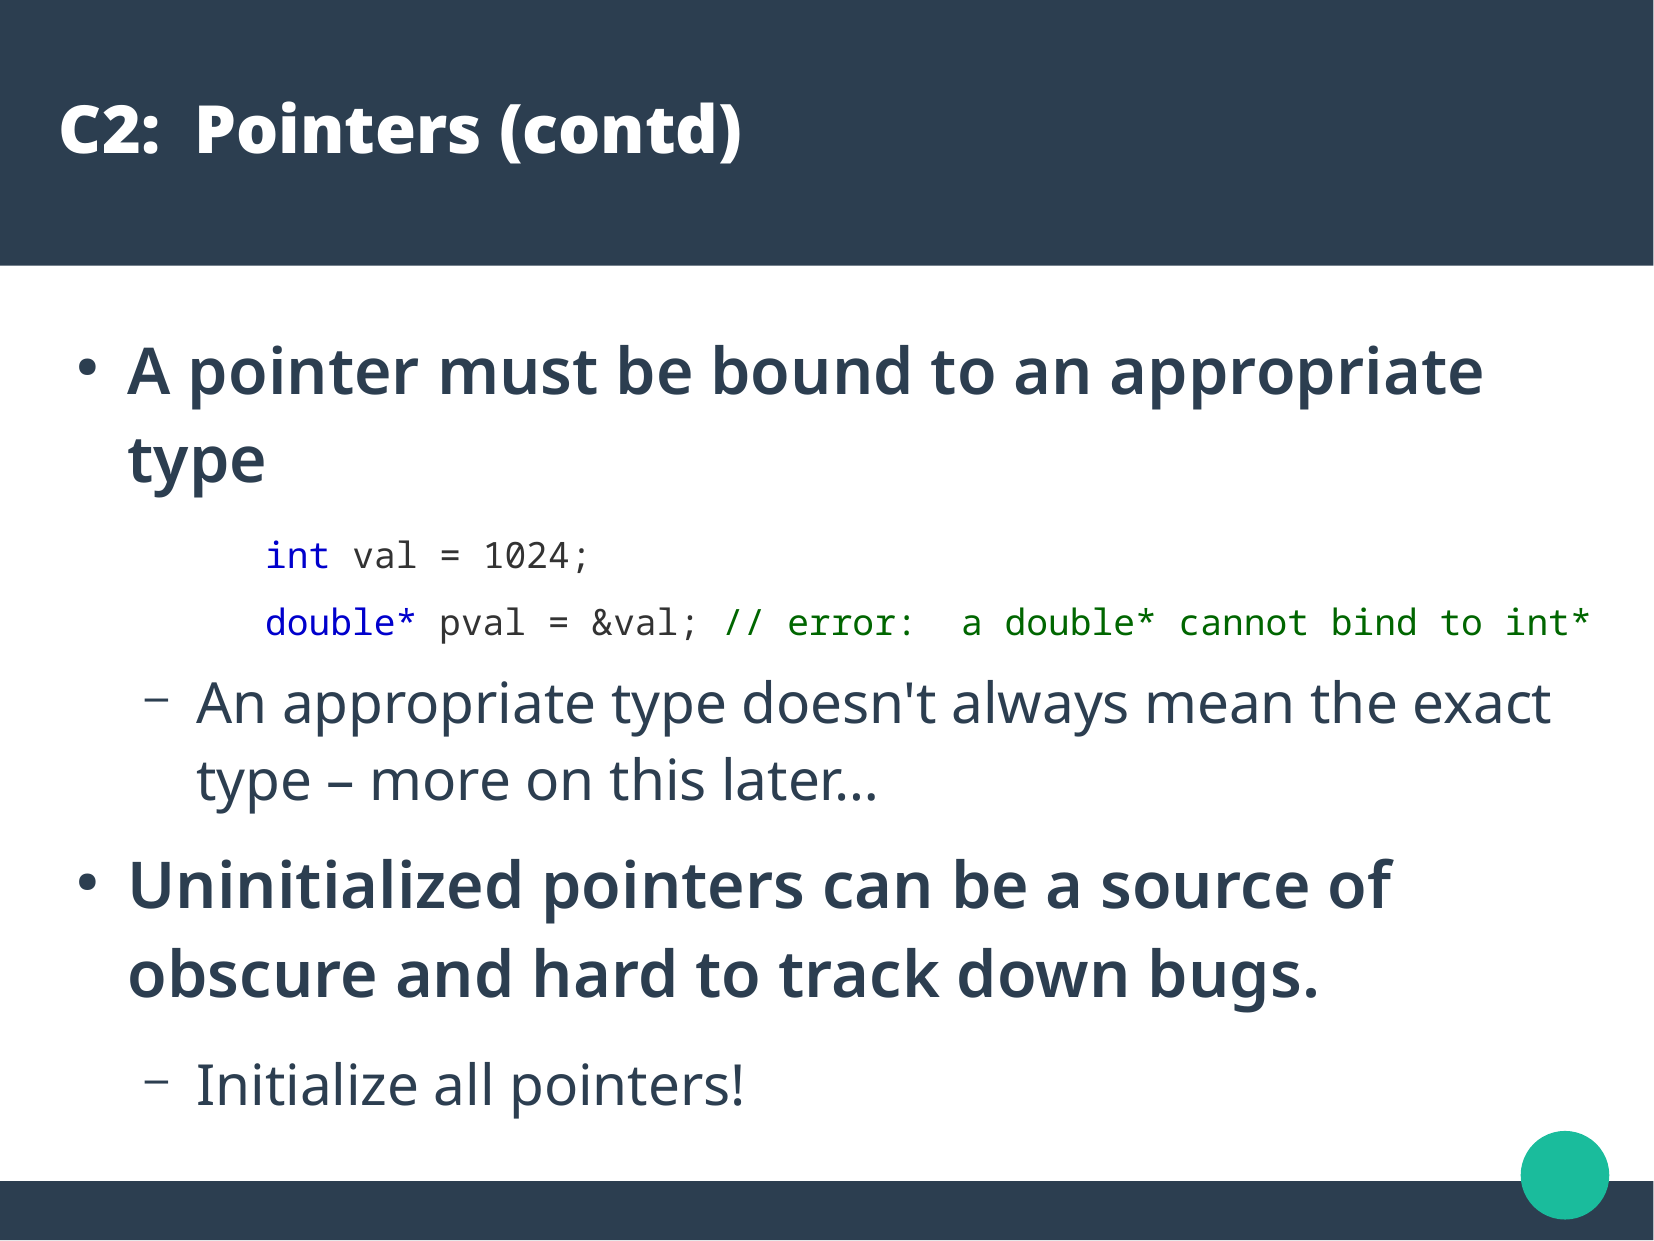

# C2: Pointers (contd)
A pointer must be bound to an appropriate type
int val = 1024;
double* pval = &val; // error: a double* cannot bind to int*
An appropriate type doesn't always mean the exact type – more on this later…
Uninitialized pointers can be a source of obscure and hard to track down bugs.
Initialize all pointers!